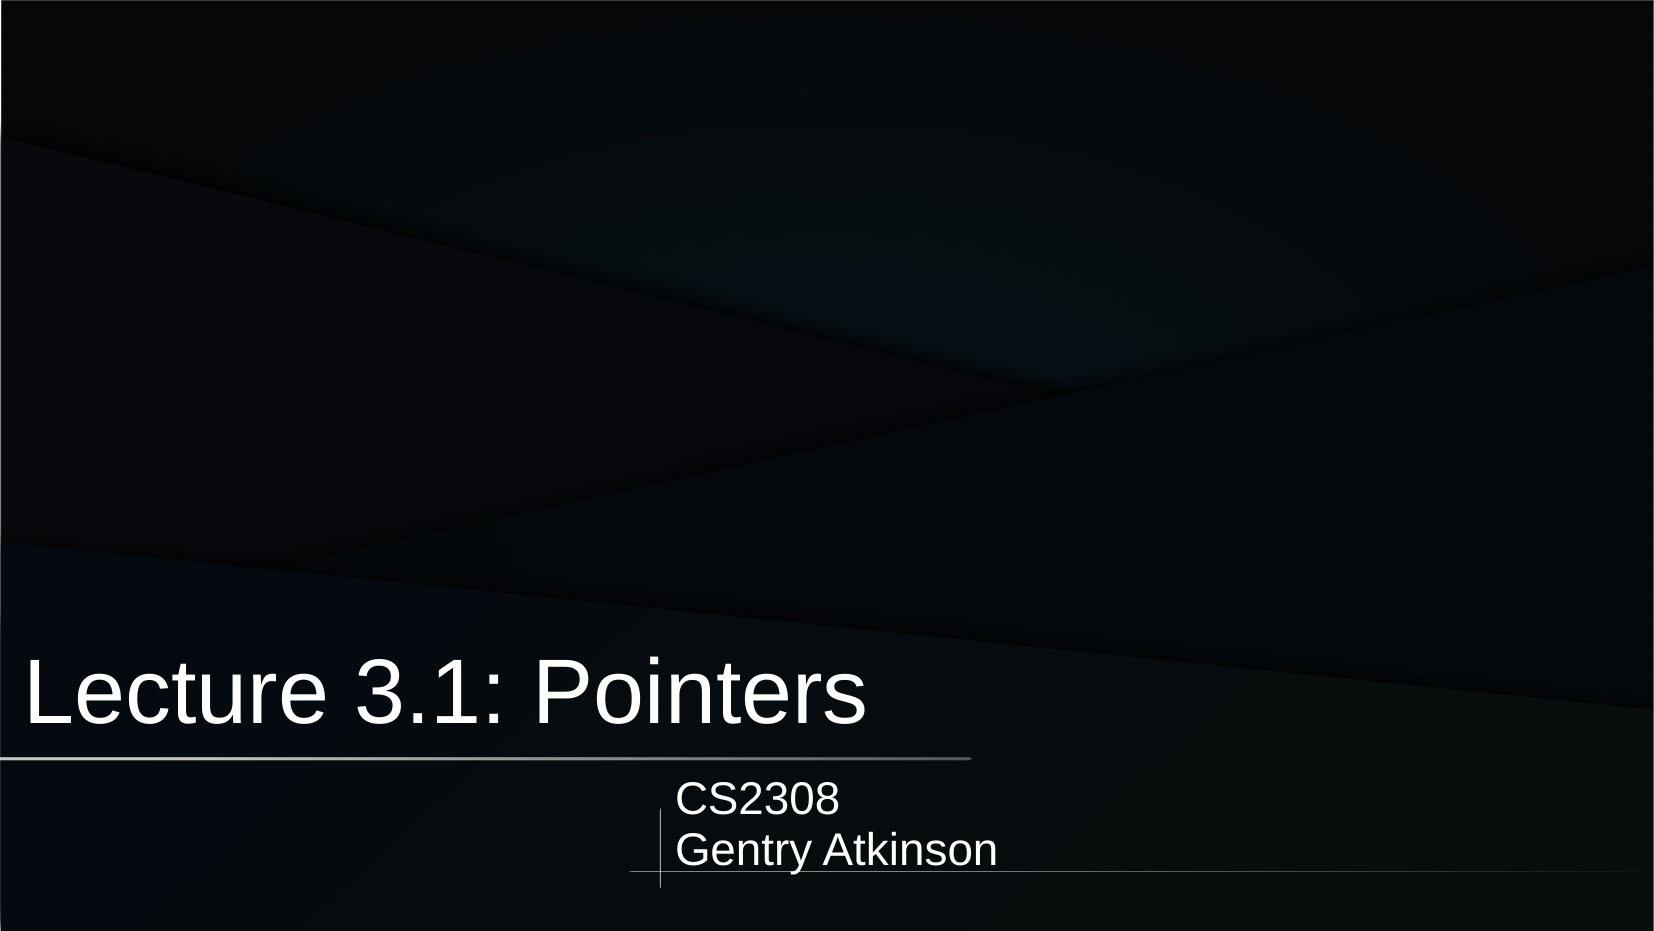

# Lecture 3.1: Pointers
CS2308
Gentry Atkinson